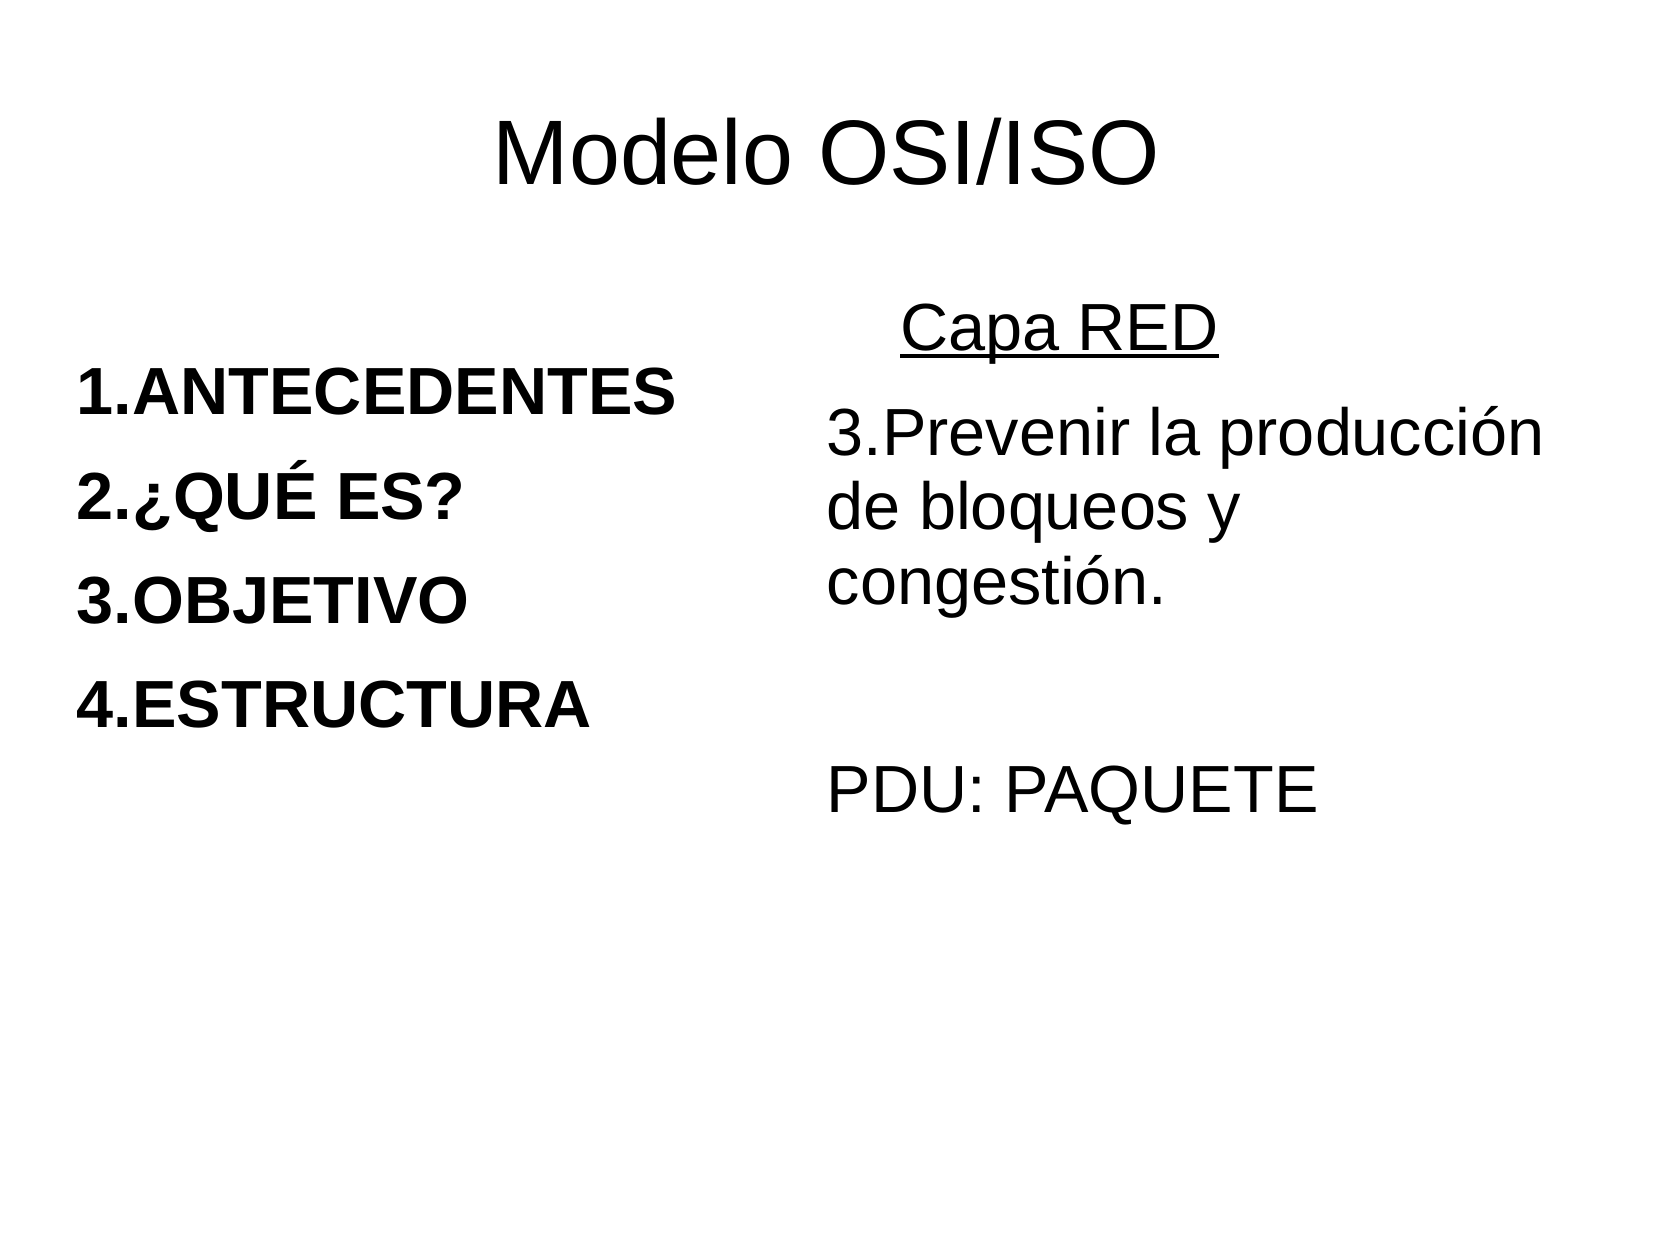

# Modelo OSI/ISO
Capa RED
3.Prevenir la producción de bloqueos y congestión.
PDU: PAQUETE
ANTECEDENTES
¿QUÉ ES?
OBJETIVO
ESTRUCTURA